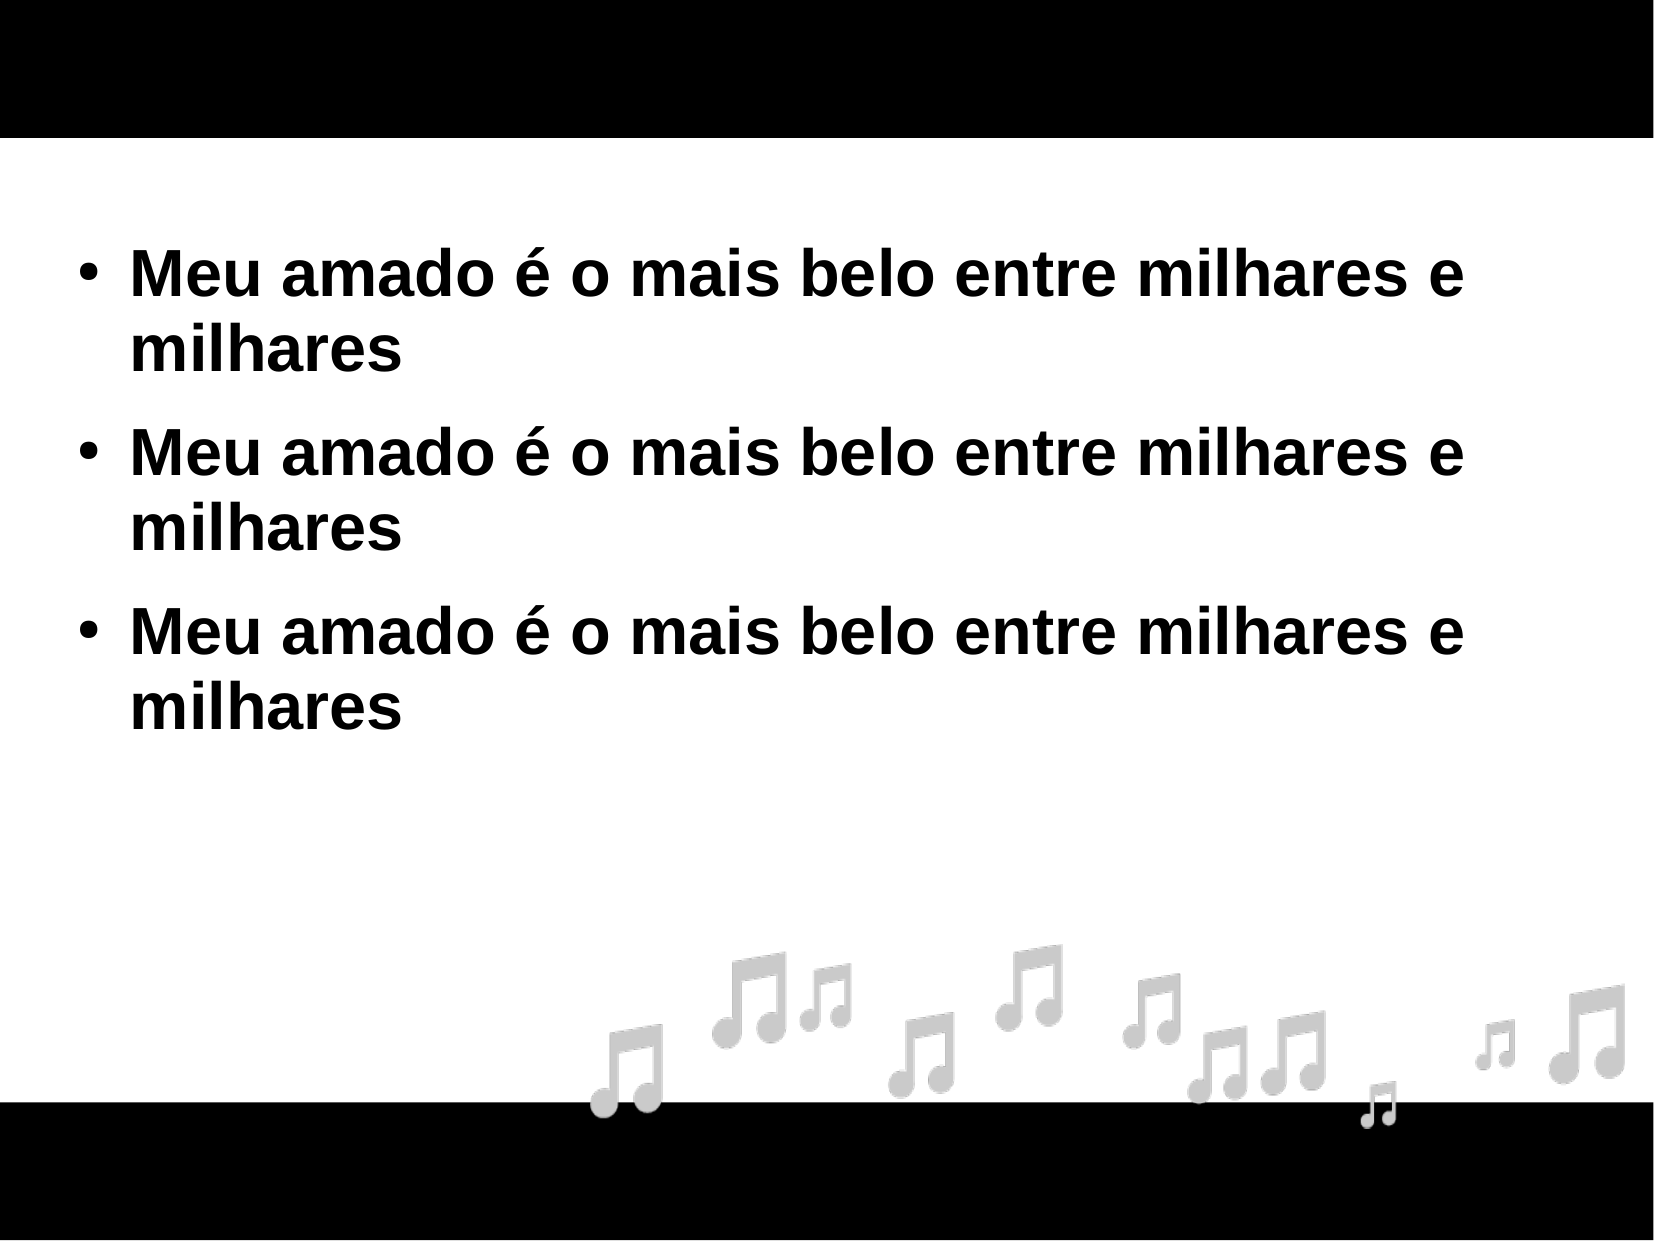

# Meu amado é o mais belo entre milhares e milhares
Meu amado é o mais belo entre milhares e milhares
Meu amado é o mais belo entre milhares e milhares